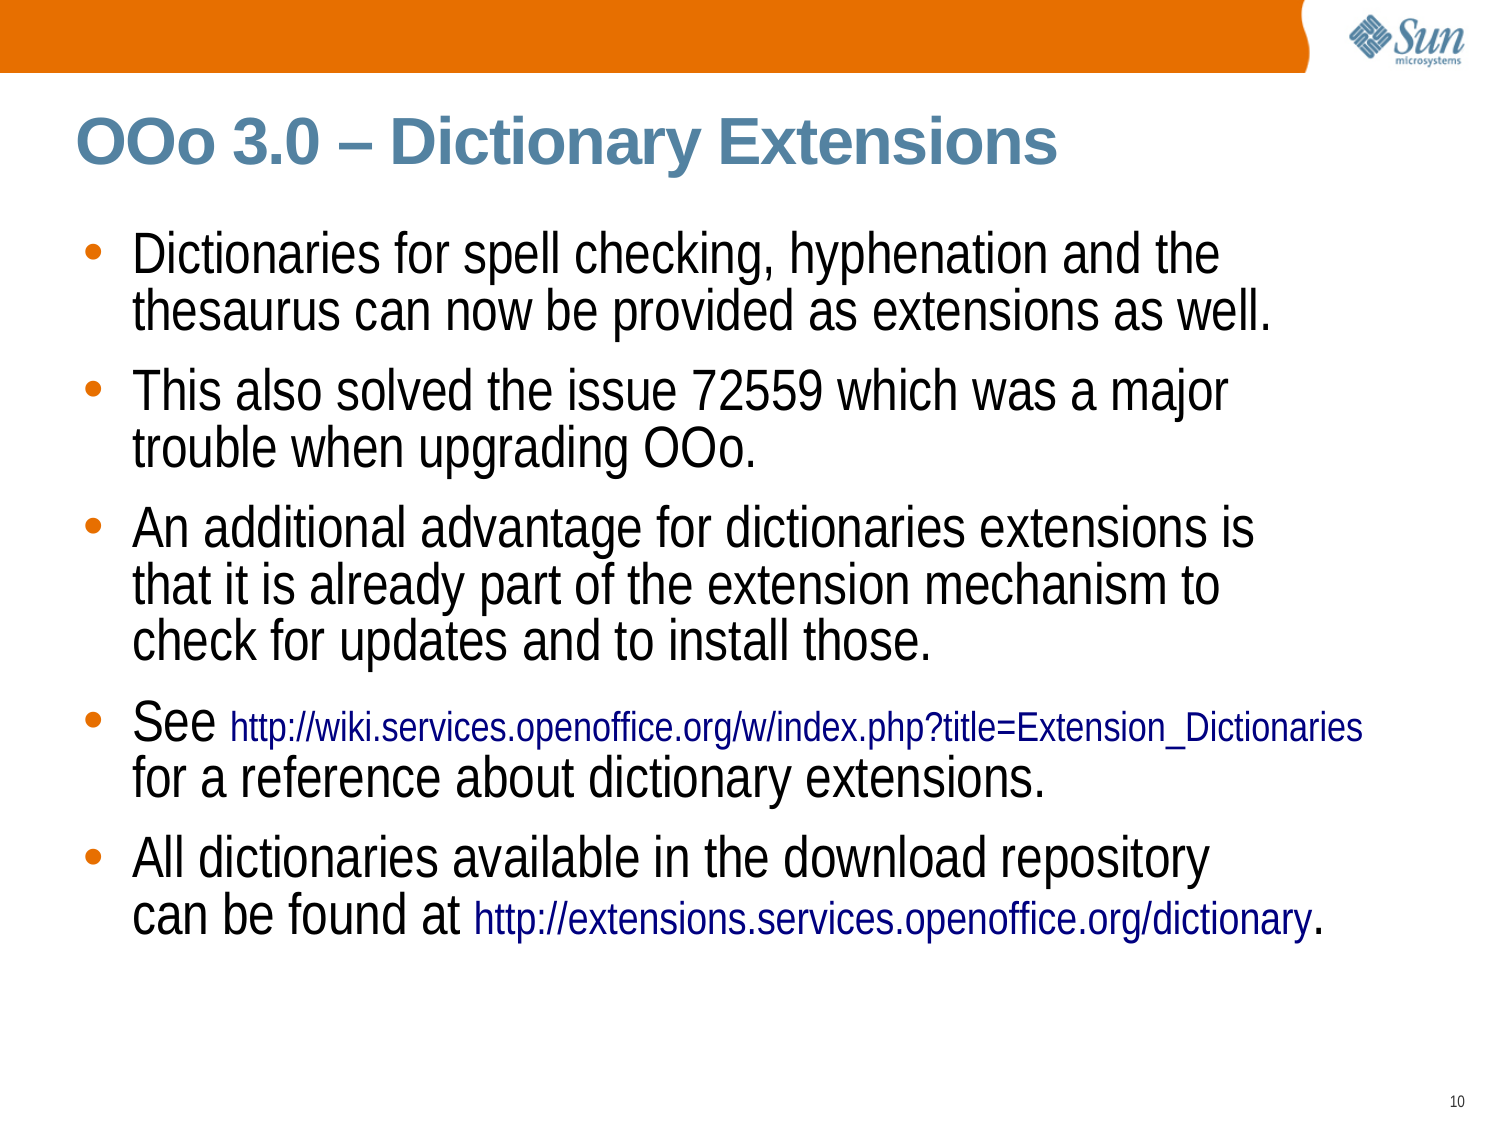

# OOo 3.0 – Dictionary Extensions
Dictionaries for spell checking, hyphenation and the thesaurus can now be provided as extensions as well.
This also solved the issue 72559 which was a major
trouble when upgrading OOo.
An additional advantage for dictionaries extensions is
that it is already part of the extension mechanism to
check for updates and to install those.
See http://wiki.services.openoffice.org/w/index.php?title=Extension_Dictionaries for a reference about dictionary extensions.
All dictionaries available in the download repository
can be found at http://extensions.services.openoffice.org/dictionary.